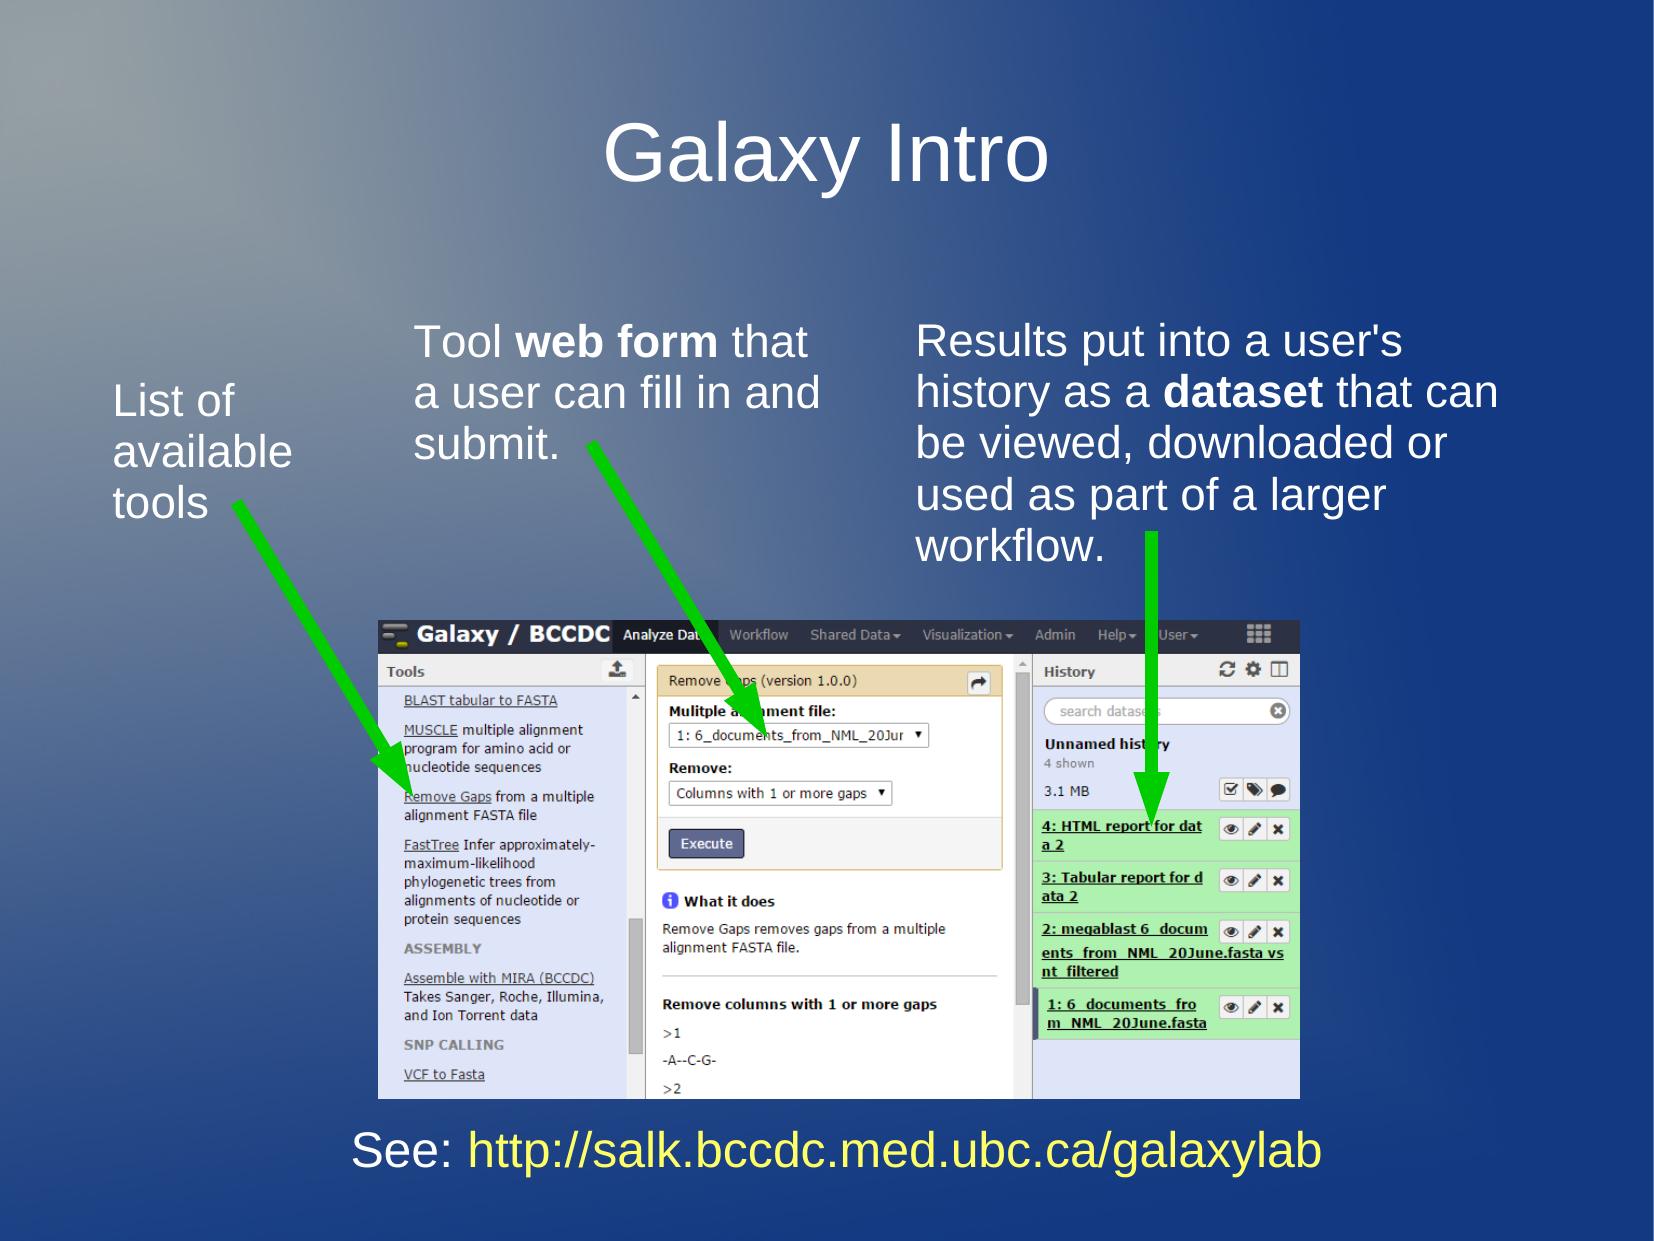

# Galaxy Intro
Tool web form that a user can fill in and submit.
Results put into a user's history as a dataset that can be viewed, downloaded or used as part of a larger workflow.
List of available tools
 See: http://salk.bccdc.med.ubc.ca/galaxylab